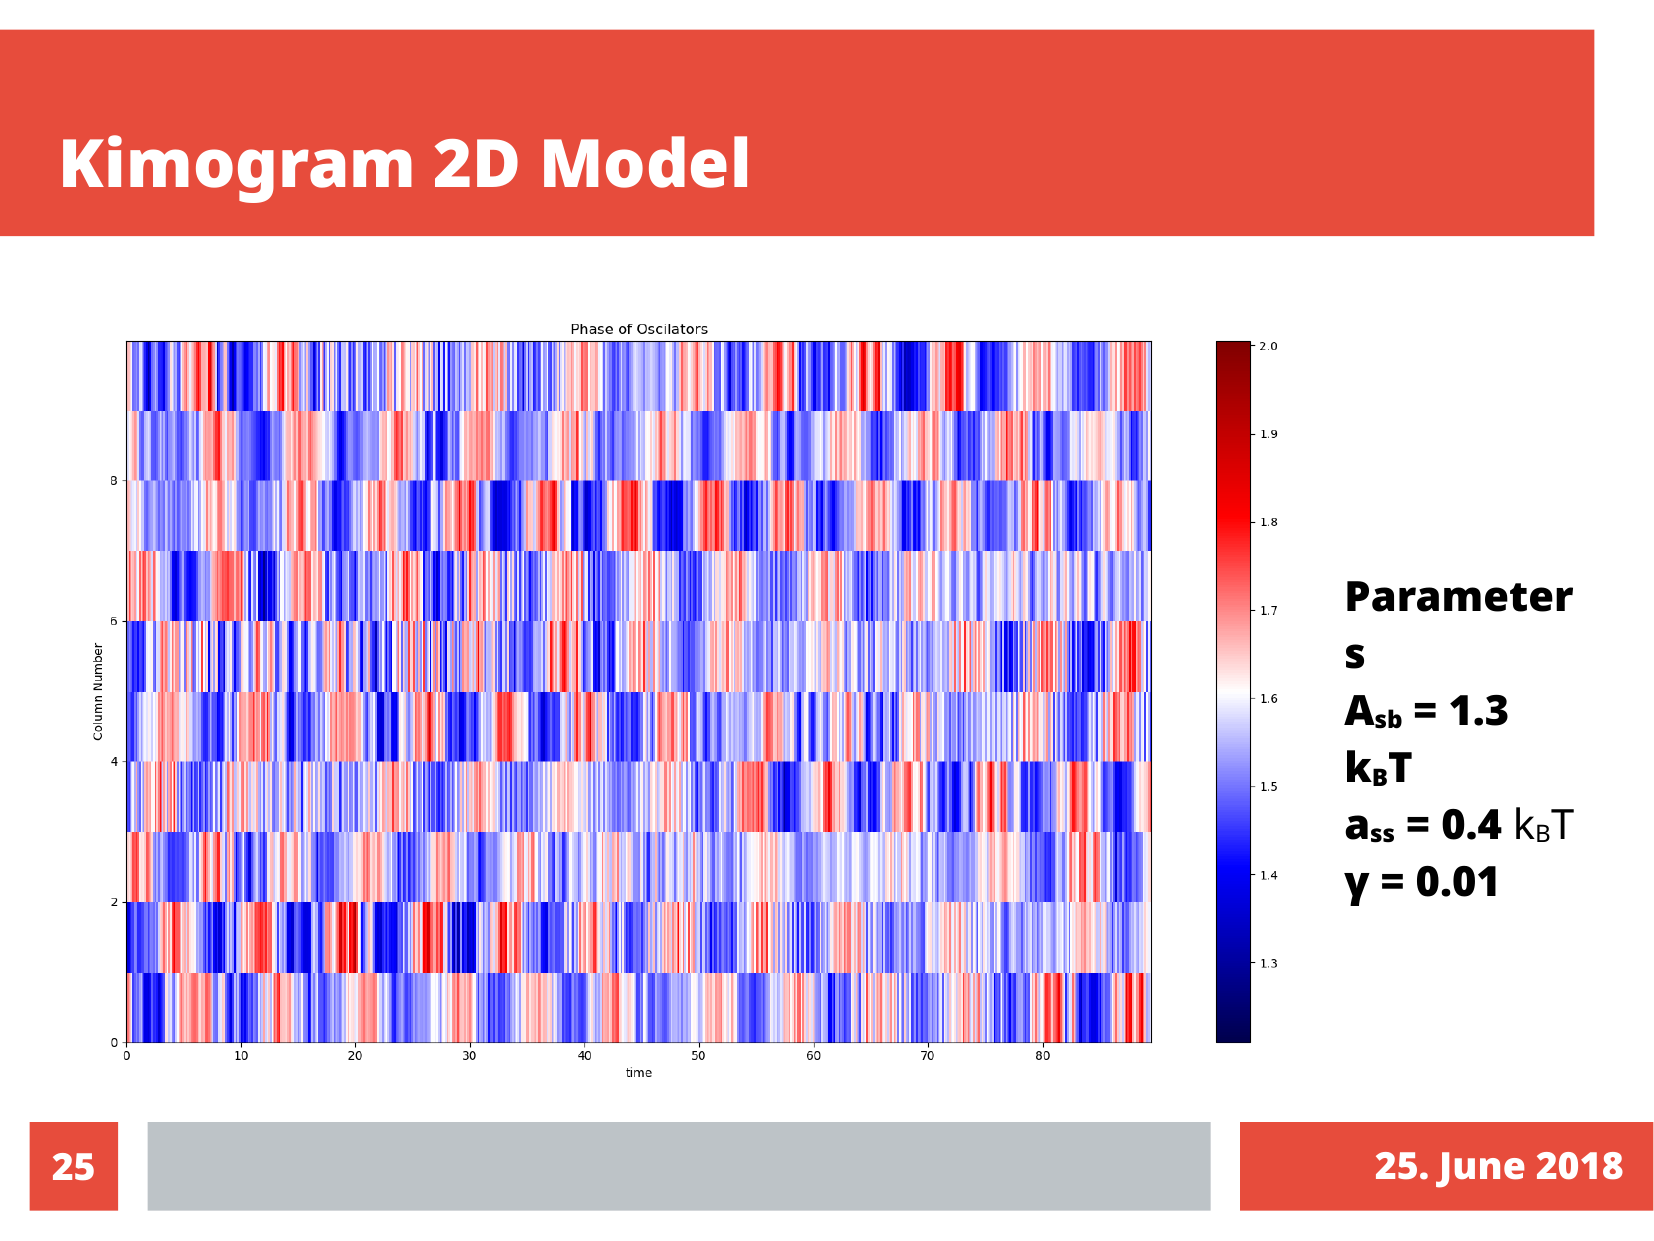

# Kimogram 2D Model
Parameters
Asb = 1.3 kBT
ass = 0.4 kBT
γ = 0.01
25
25. June 2018